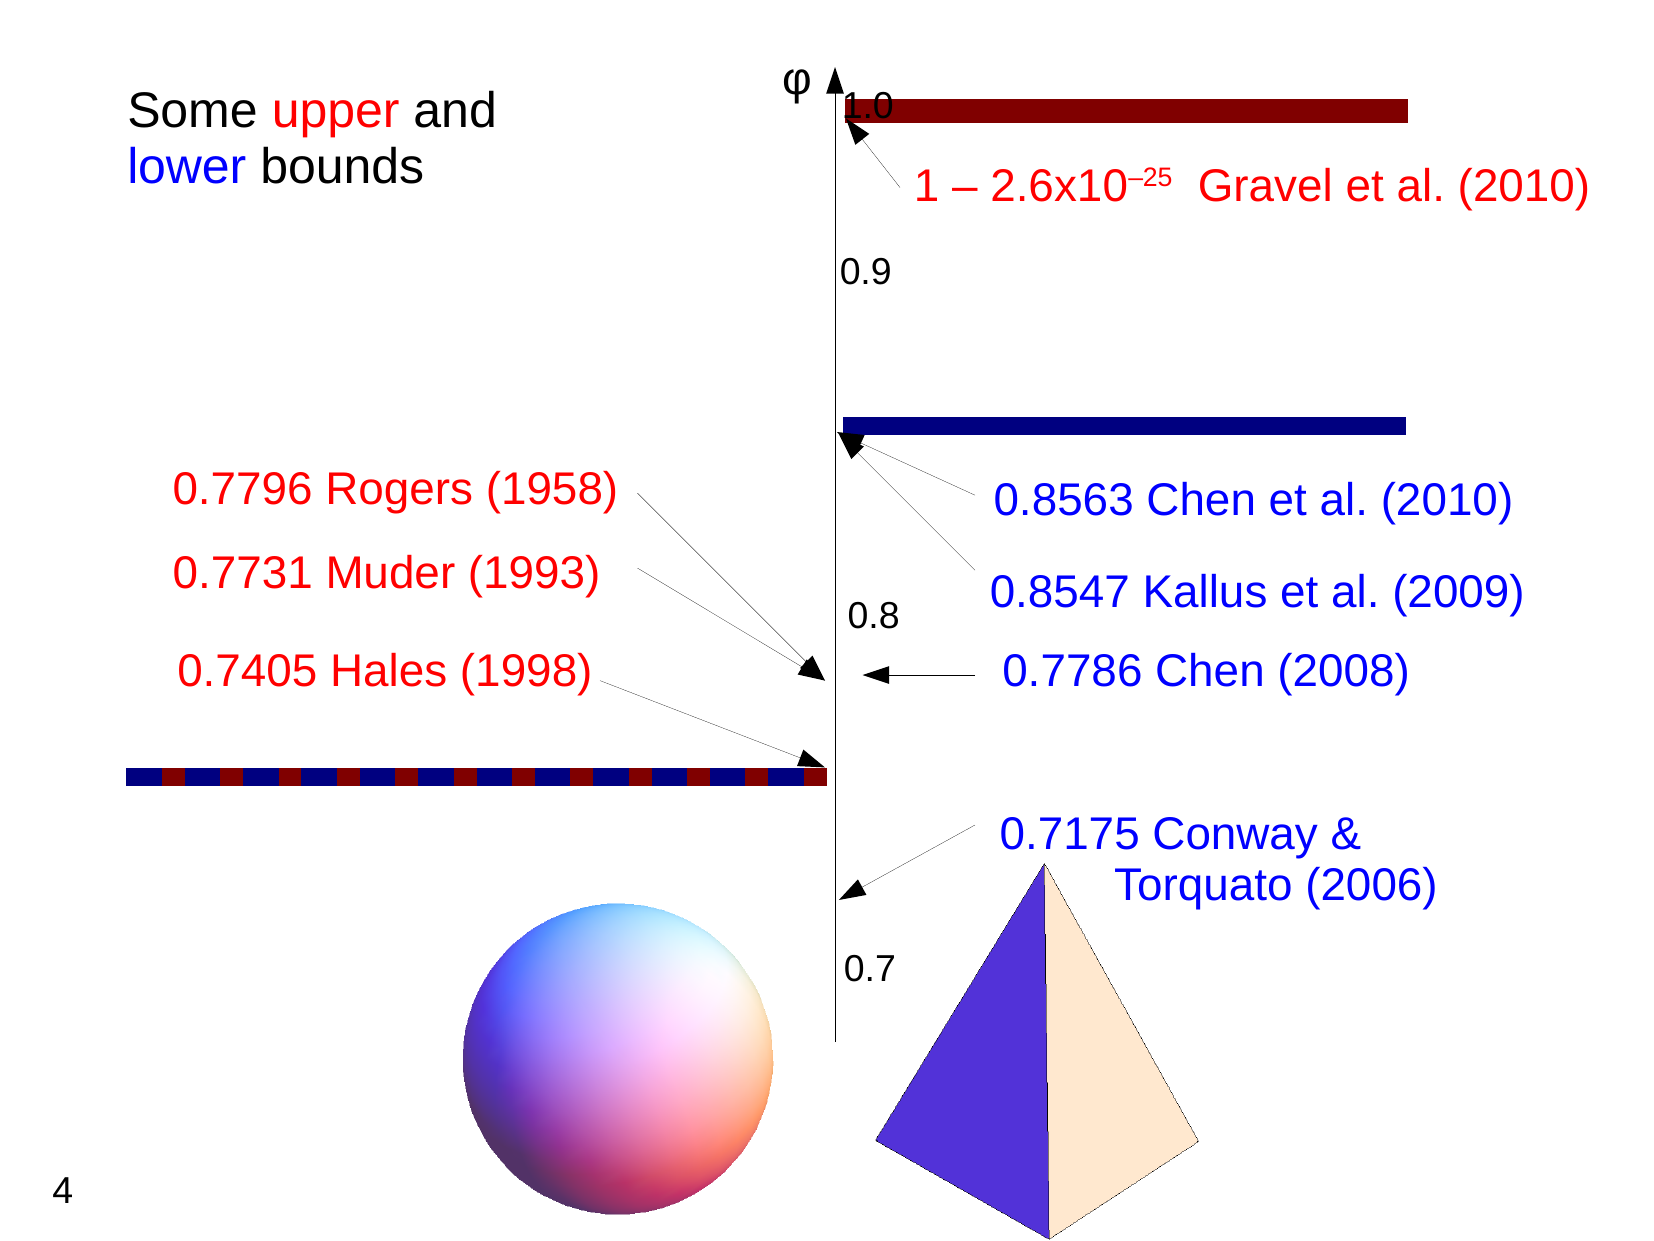

φ
Some upper and lower bounds
1.0
1 – 2.6x10–25 Gravel et al. (2010)
0.9
0.7796 Rogers (1958)
0.8563 Chen et al. (2010)
0.7731 Muder (1993)
0.8547 Kallus et al. (2009)
0.8
0.7405 Hales (1998)
0.7786 Chen (2008)
0.7175 Conway &
 Torquato (2006)
0.7
4